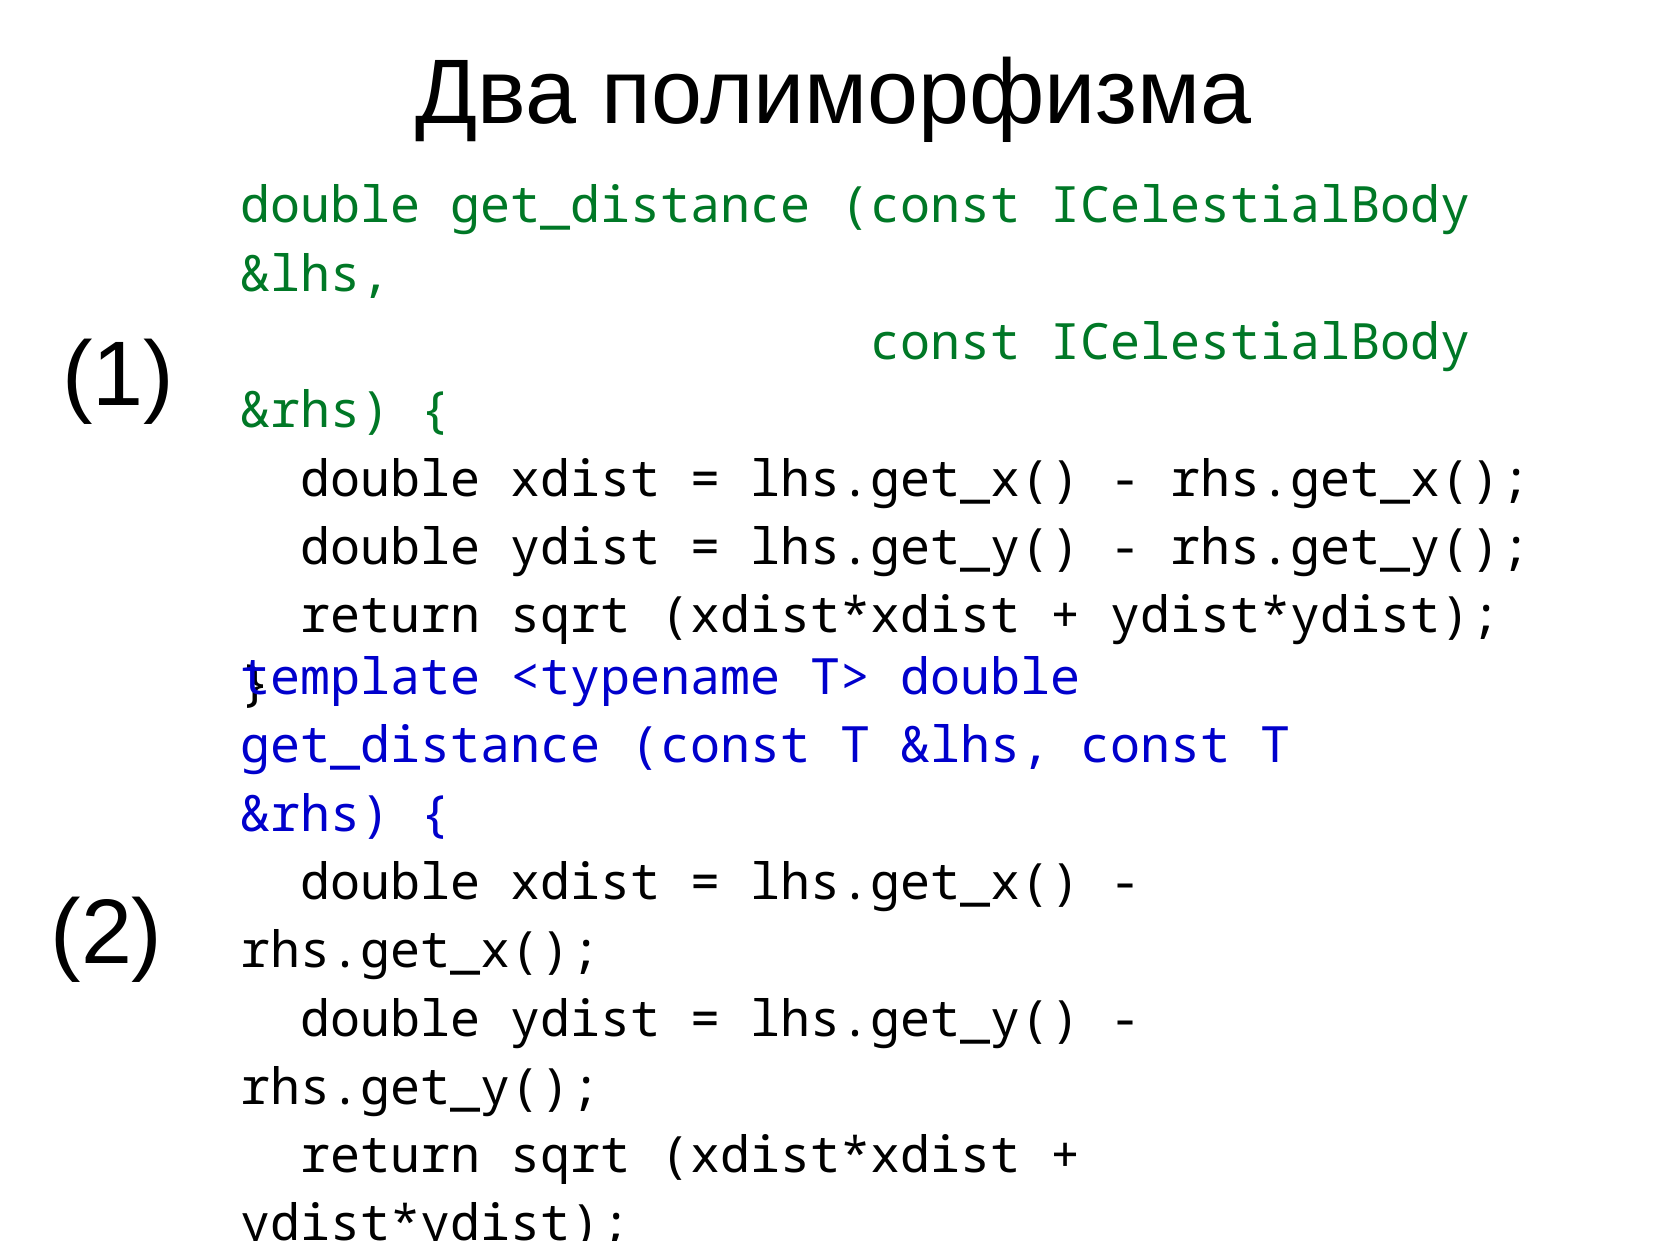

# Два полиморфизма
double get_distance (const ICelestialBody &lhs,
 const ICelestialBody &rhs) {
 double xdist = lhs.get_x() - rhs.get_x();
 double ydist = lhs.get_y() - rhs.get_y();
 return sqrt (xdist*xdist + ydist*ydist);
}
(1)
template <typename T> double
get_distance (const T &lhs, const T &rhs) {
 double xdist = lhs.get_x() - rhs.get_x();
 double ydist = lhs.get_y() - rhs.get_y();
 return sqrt (xdist*xdist + ydist*ydist);
}
(2)